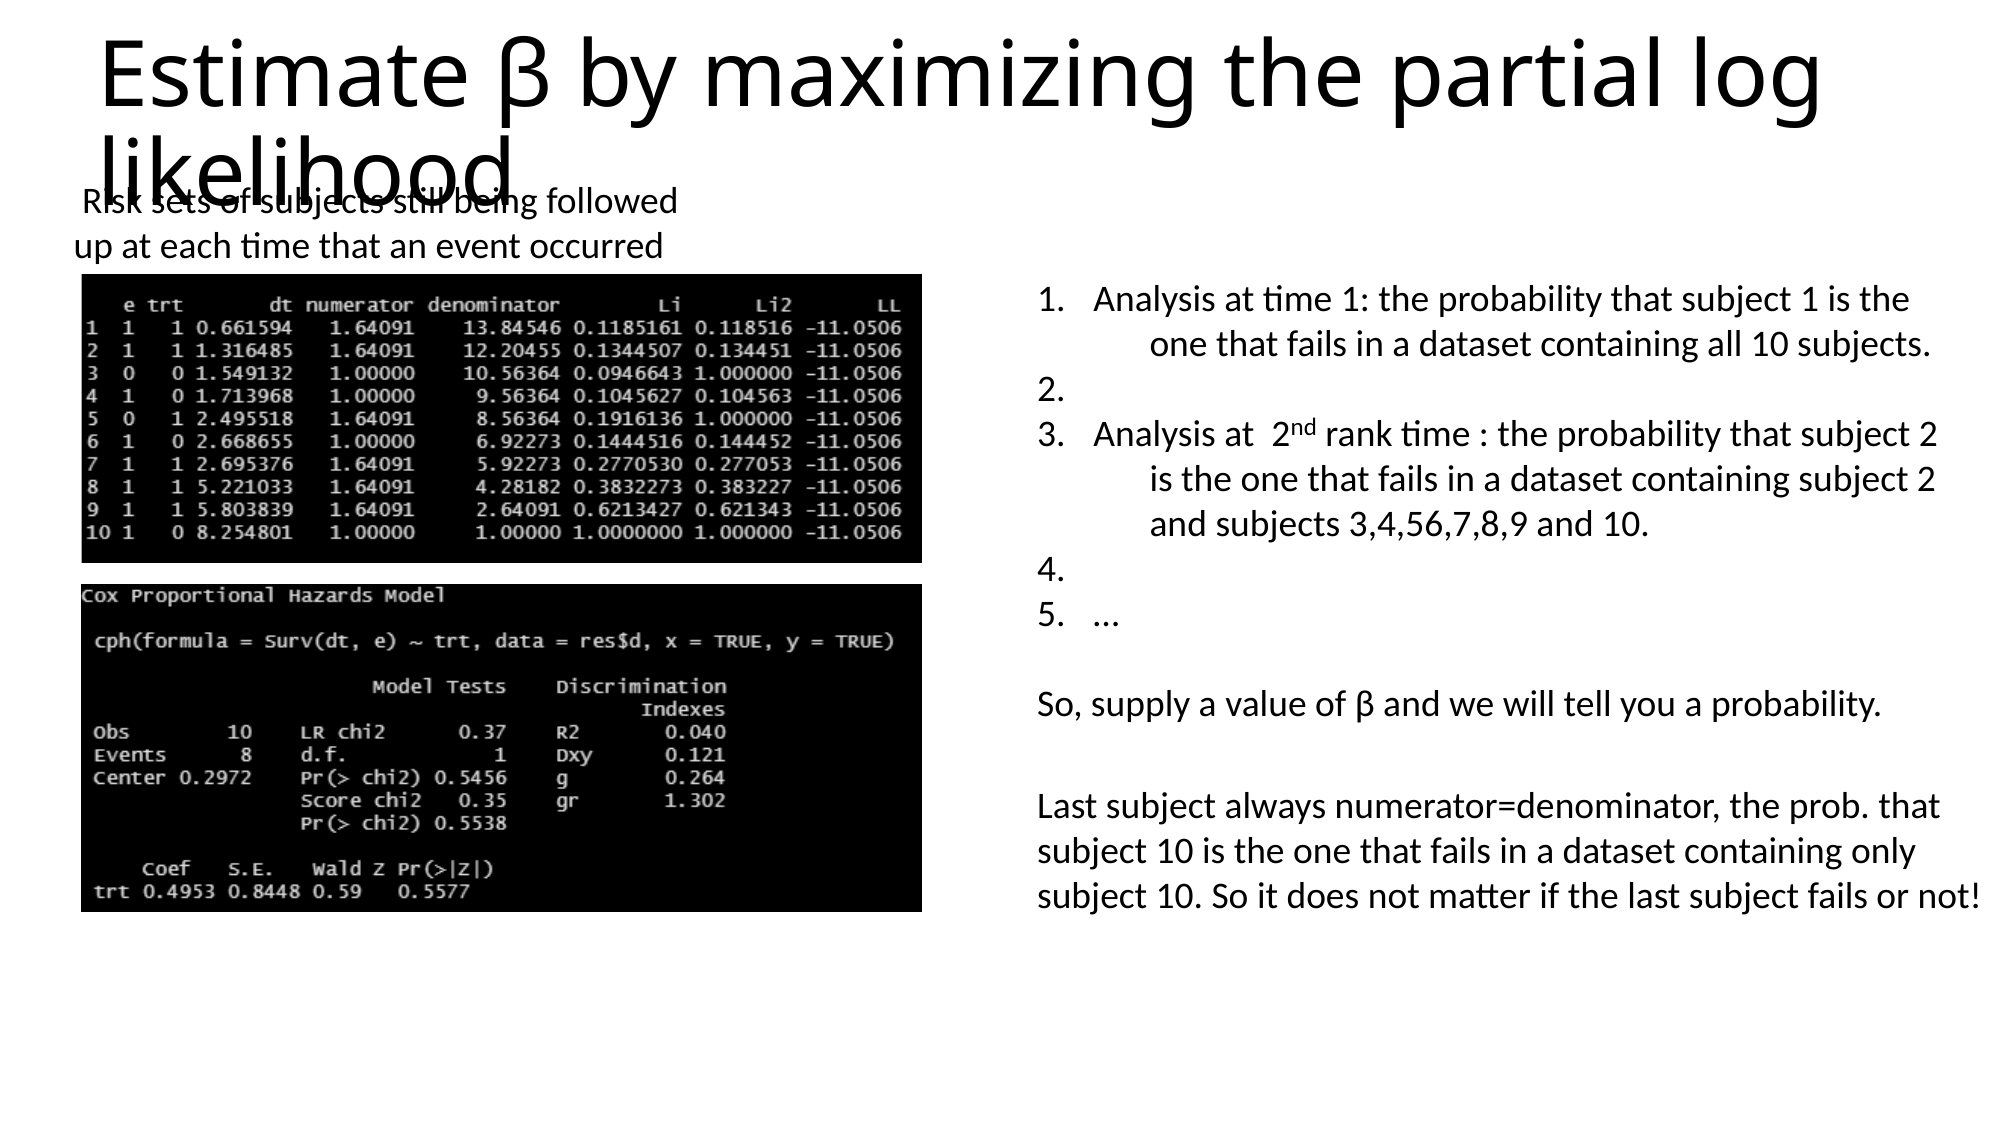

# Estimate β by maximizing the partial log likelihood
 Risk sets of subjects still being followed up at each time that an event occurred
Analysis at time 1: the probability that subject 1 is the one that fails in a dataset containing all 10 subjects.
Analysis at 2nd rank time : the probability that subject 2 is the one that fails in a dataset containing subject 2 and subjects 3,4,56,7,8,9 and 10.
…
So, supply a value of β and we will tell you a probability.
Last subject always numerator=denominator, the prob. that subject 10 is the one that fails in a dataset containing only subject 10. So it does not matter if the last subject fails or not!